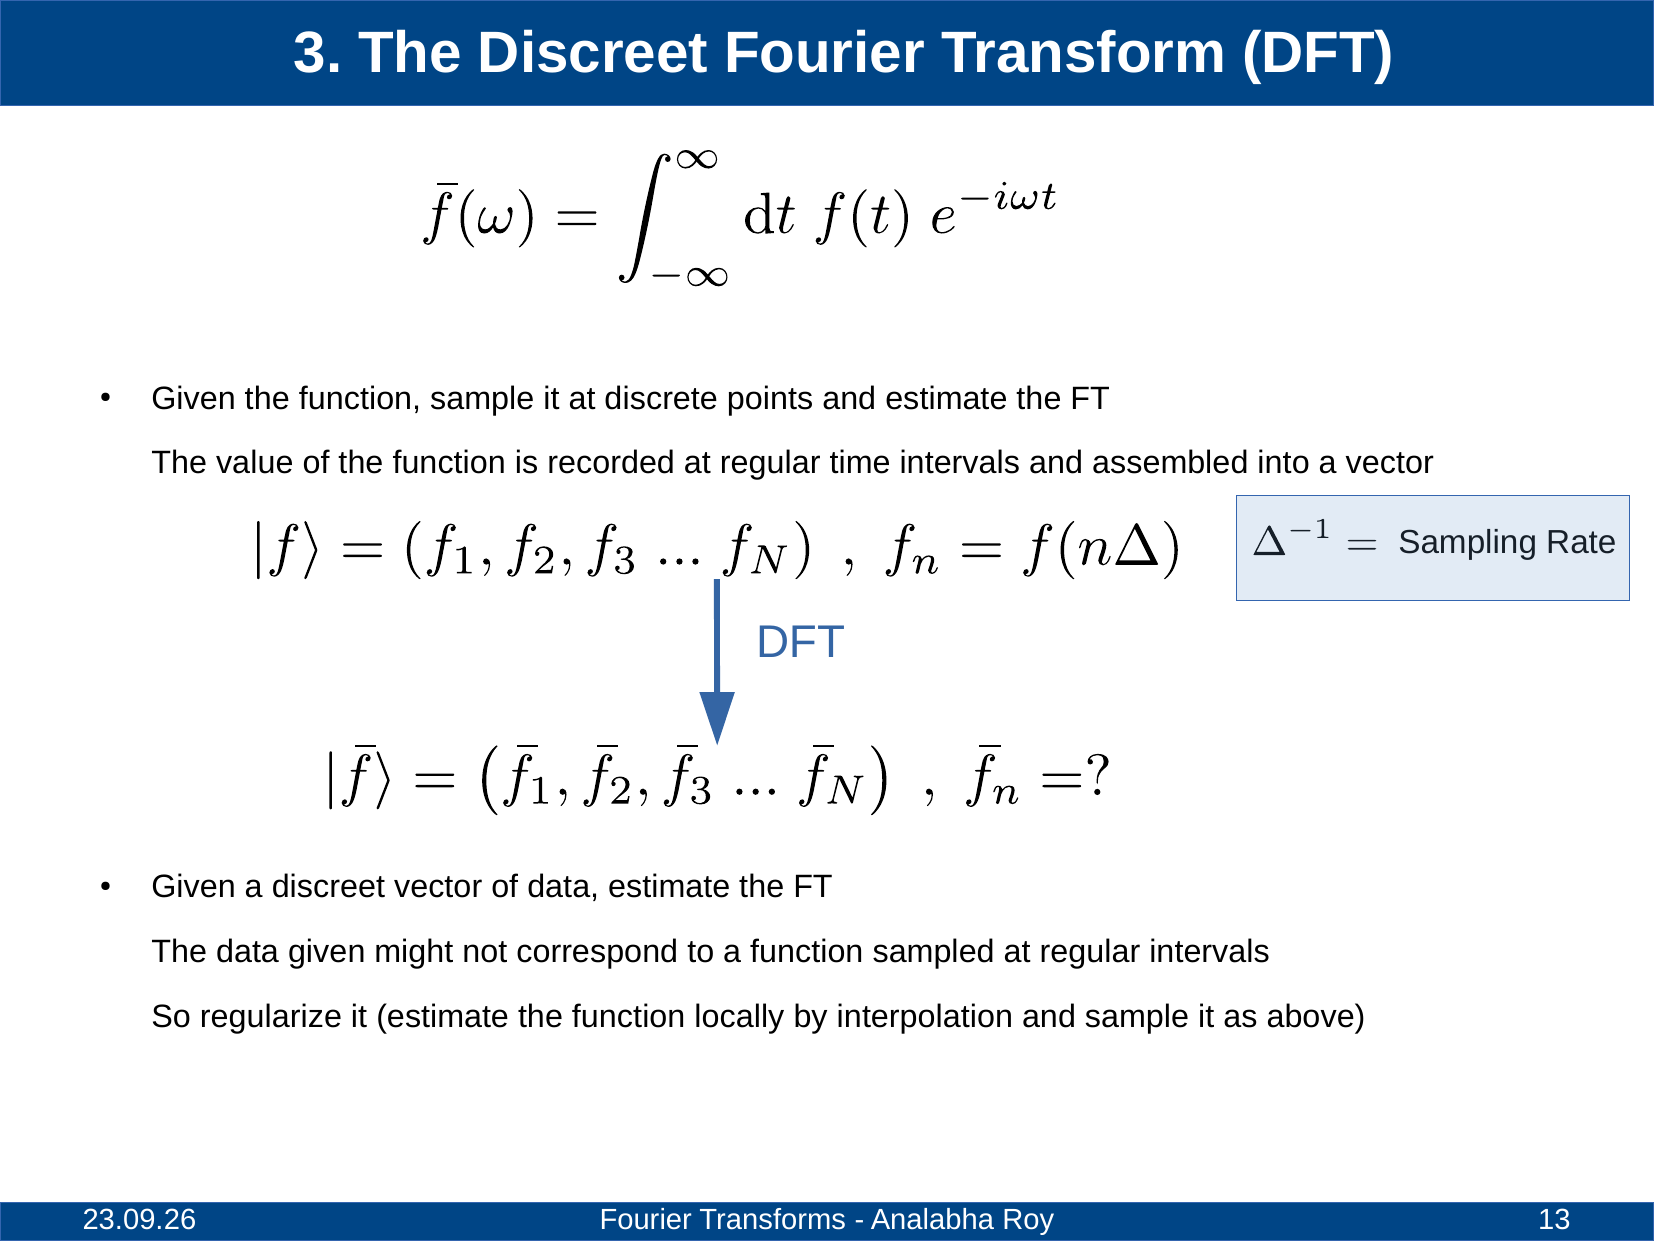

# 3. The Discreet Fourier Transform (DFT)
Given the function, sample it at discrete points and estimate the FT
The value of the function is recorded at regular time intervals and assembled into a vector
Given a discreet vector of data, estimate the FT
The data given might not correspond to a function sampled at regular intervals
So regularize it (estimate the function locally by interpolation and sample it as above)
Sampling Rate
DFT
Your name here (insert->page number)
13